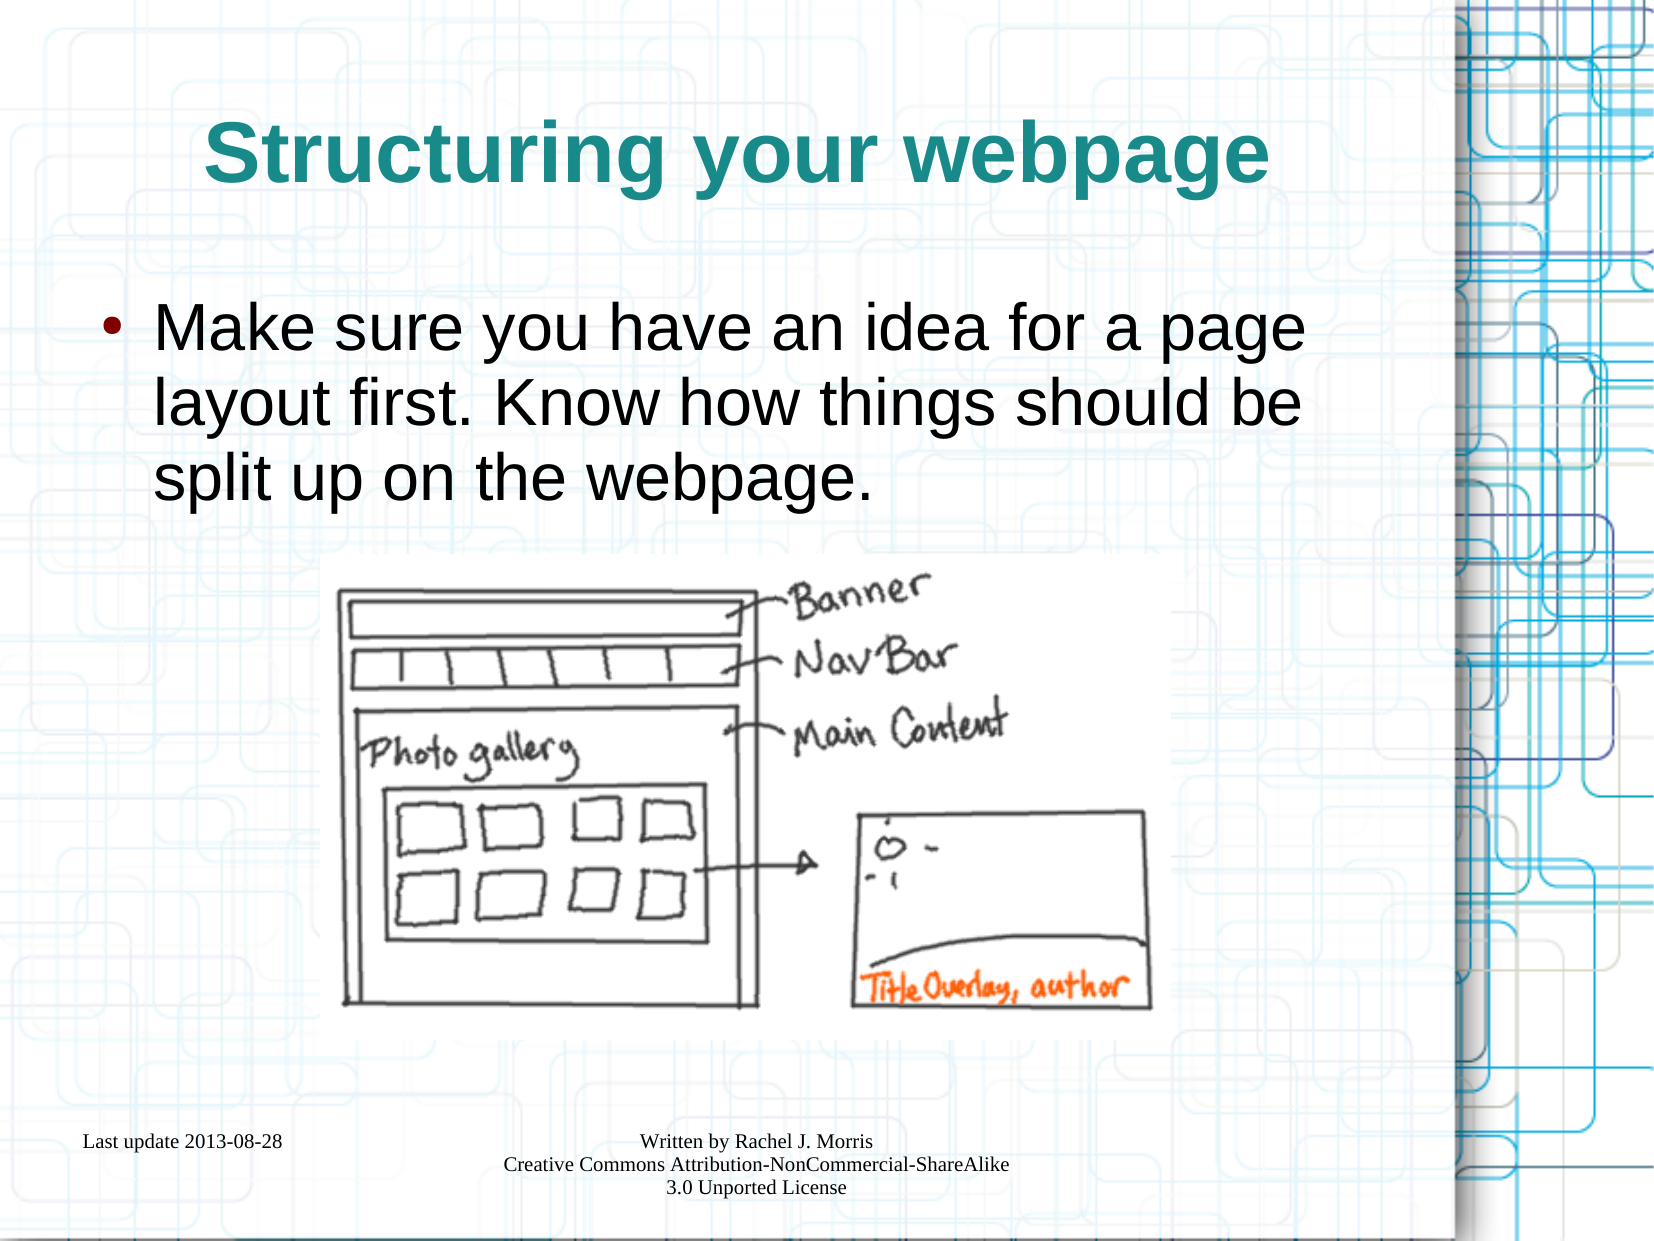

# Structuring your webpage
Make sure you have an idea for a page layout first. Know how things should be split up on the webpage.